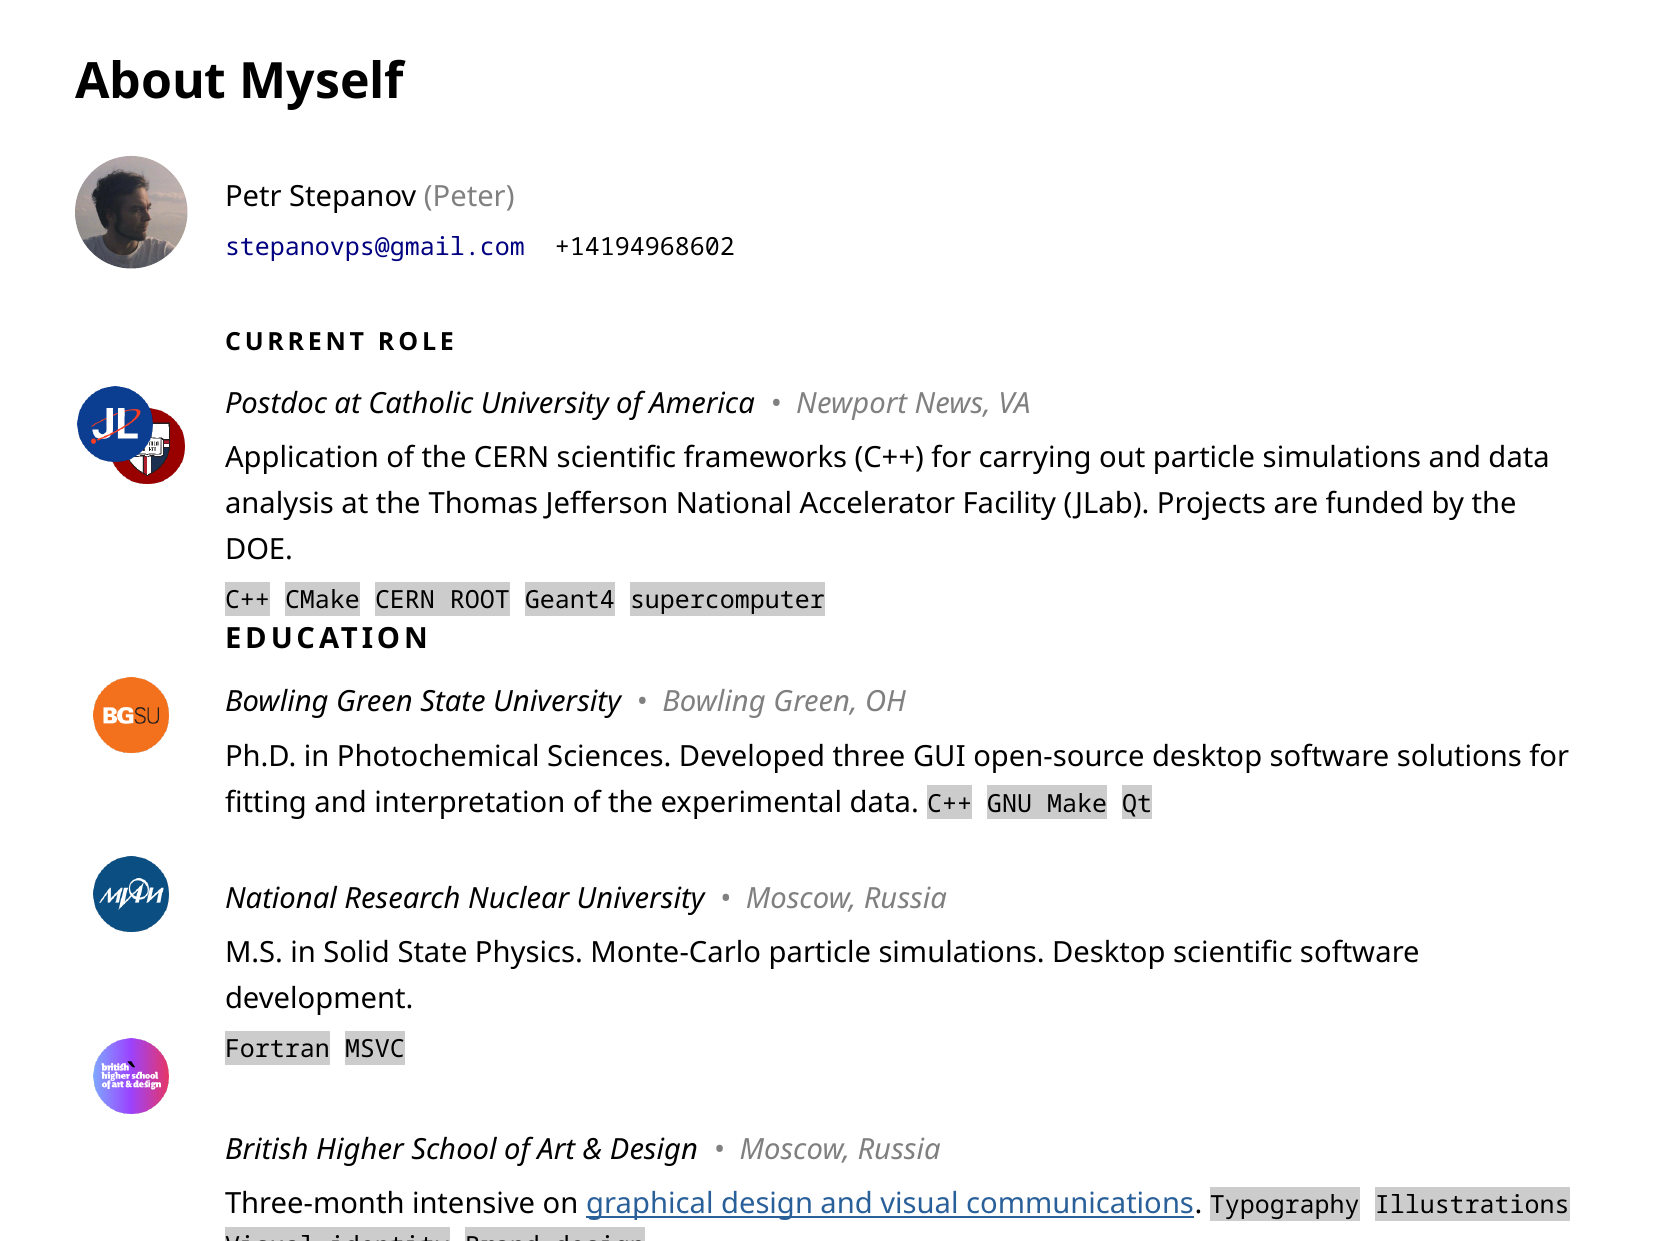

About Myself
Petr Stepanov (Peter)
stepanovps@gmail.com +14194968602
CURRENT ROLE
Postdoc at Catholic University of America • Newport News, VA
Application of the CERN scientific frameworks (C++) for carrying out particle simulations and data analysis at the Thomas Jefferson National Accelerator Facility (JLab). Projects are funded by the DOE.
C++ CMake CERN ROOT Geant4 supercomputer
EDUCATION
Bowling Green State University • Bowling Green, OH
Ph.D. in Photochemical Sciences. Developed three GUI open-source desktop software solutions for fitting and interpretation of the experimental data. C++ GNU Make Qt
National Research Nuclear University • Moscow, Russia
M.S. in Solid State Physics. Monte-Carlo particle simulations. Desktop scientific software development.
Fortran MSVC
British Higher School of Art & Design • Moscow, Russia
Three-month intensive on graphical design and visual communications. Typography Illustrations Visual identity Brand design
`